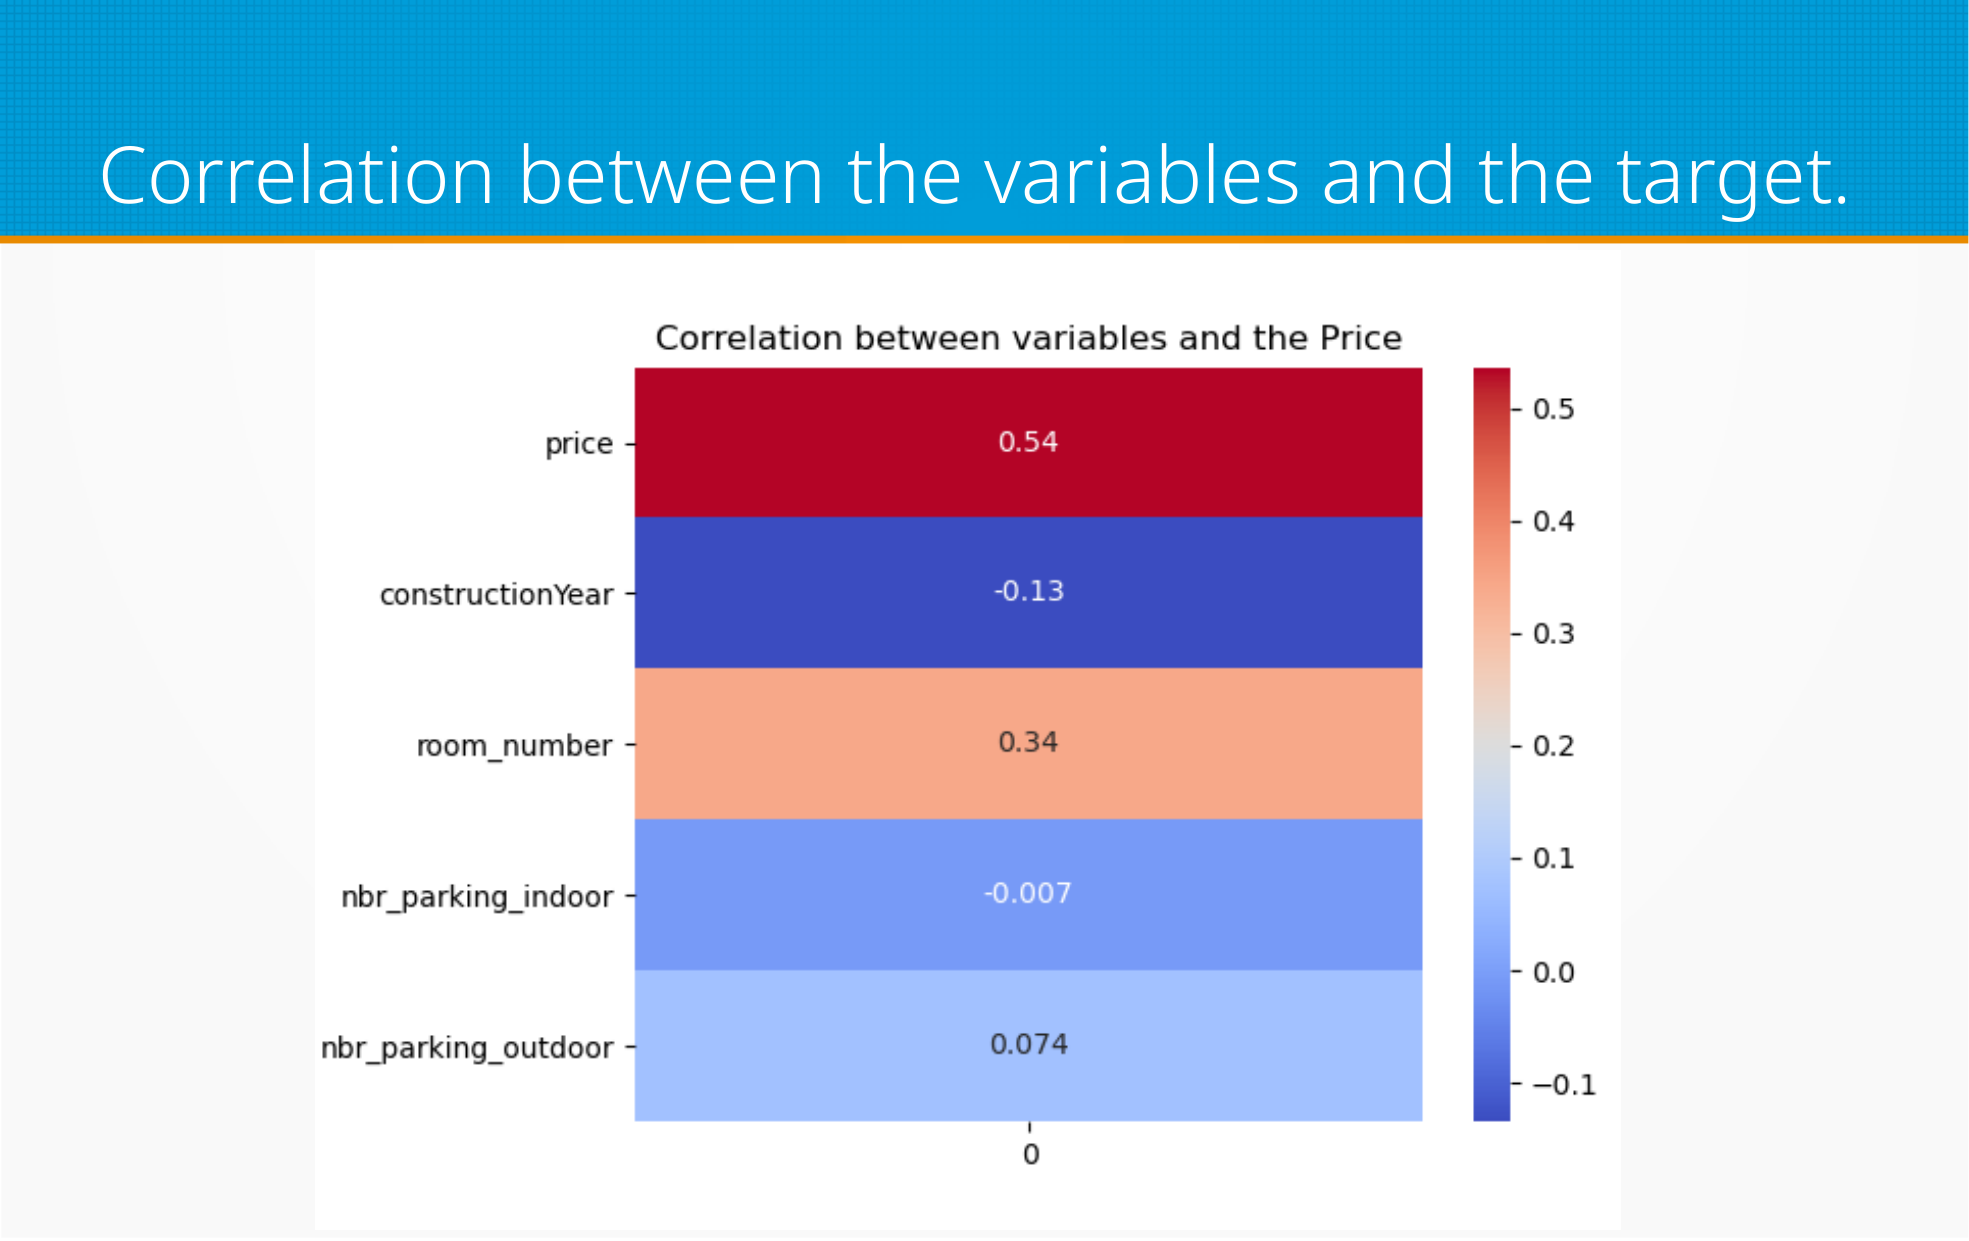

# Correlation between the variables and the target.